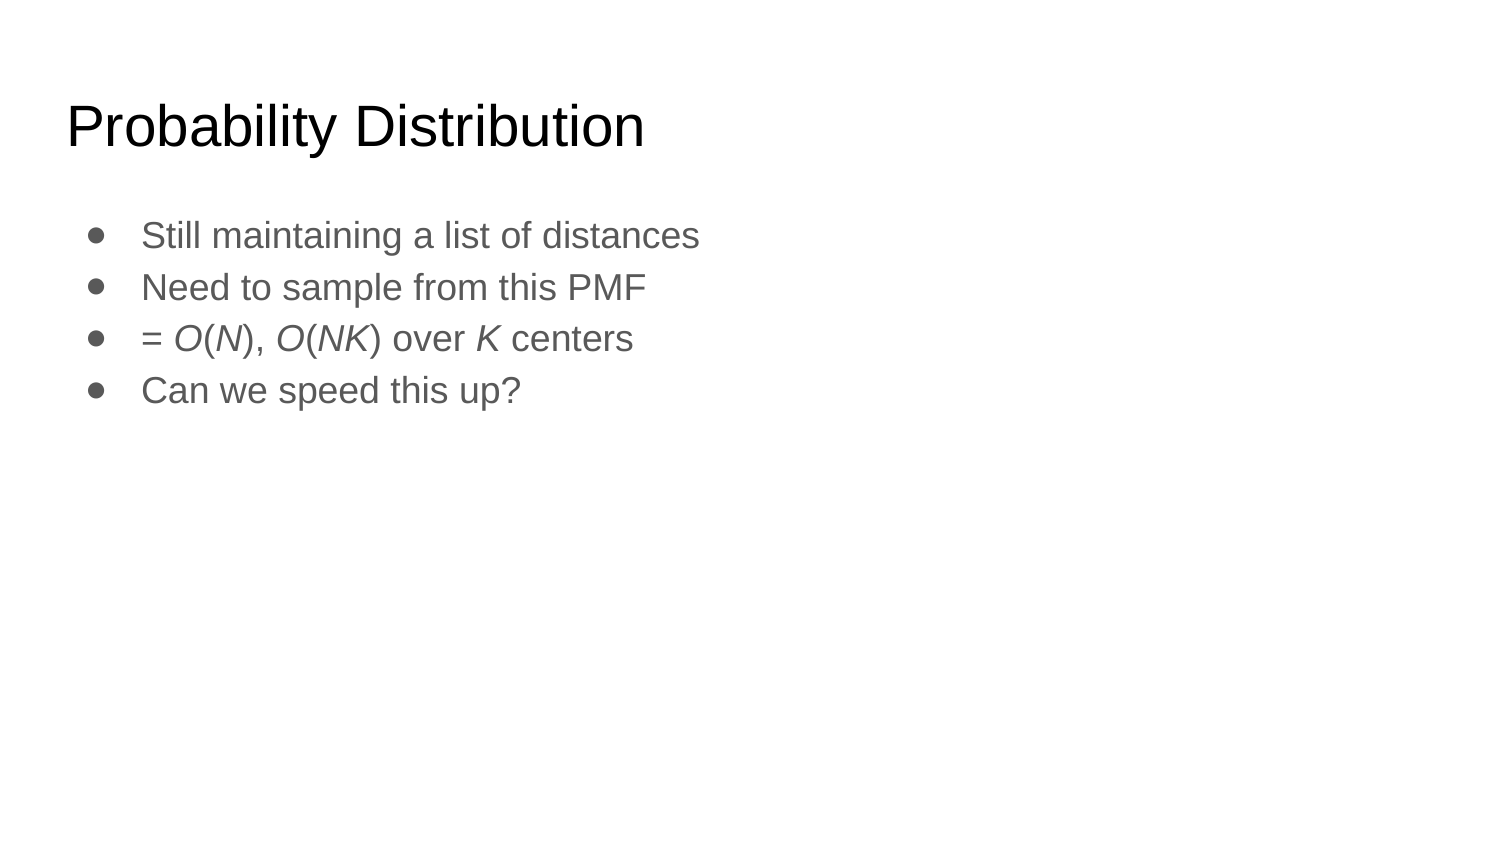

# Probability Distribution
Still maintaining a list of distances
Need to sample from this PMF
= O(N), O(NK) over K centers
Can we speed this up?